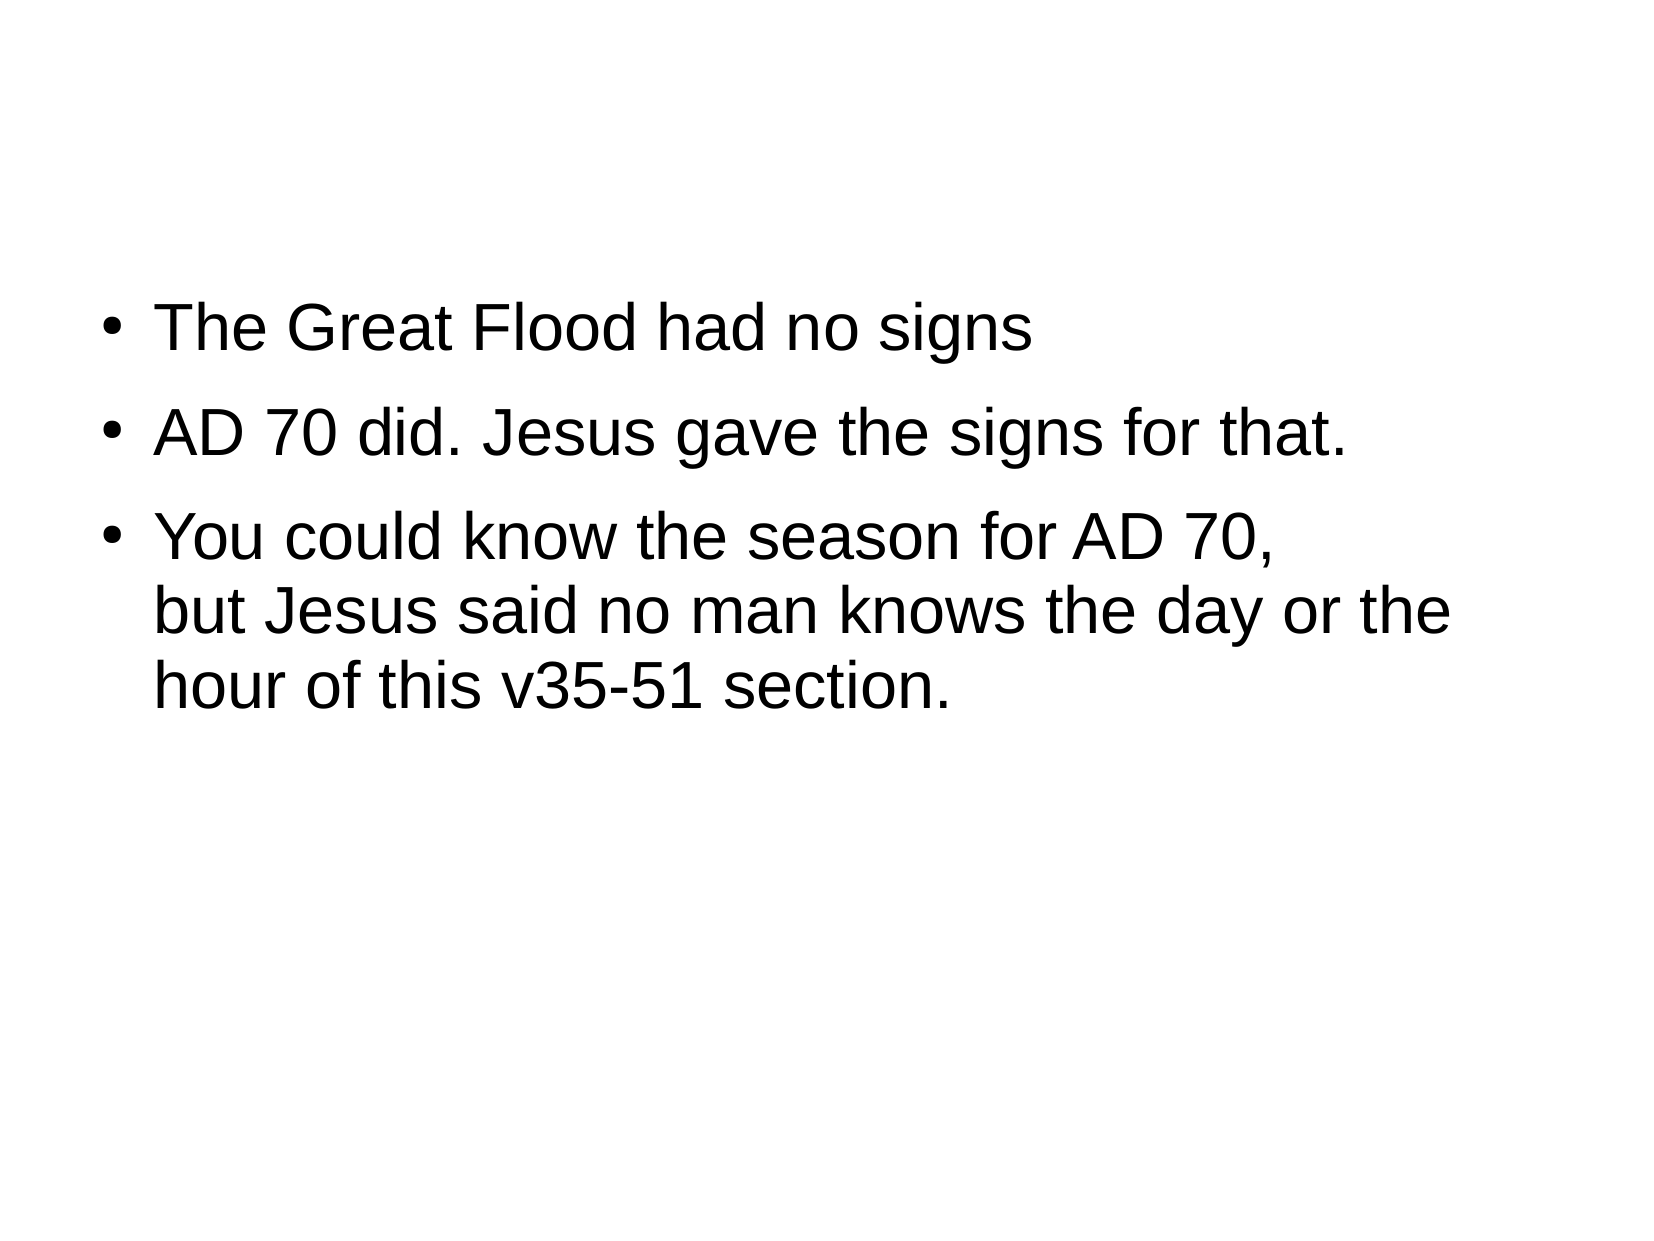

#
The Great Flood had no signs
AD 70 did. Jesus gave the signs for that.
You could know the season for AD 70,
but Jesus said no man knows the day or the hour of this v35-51 section.